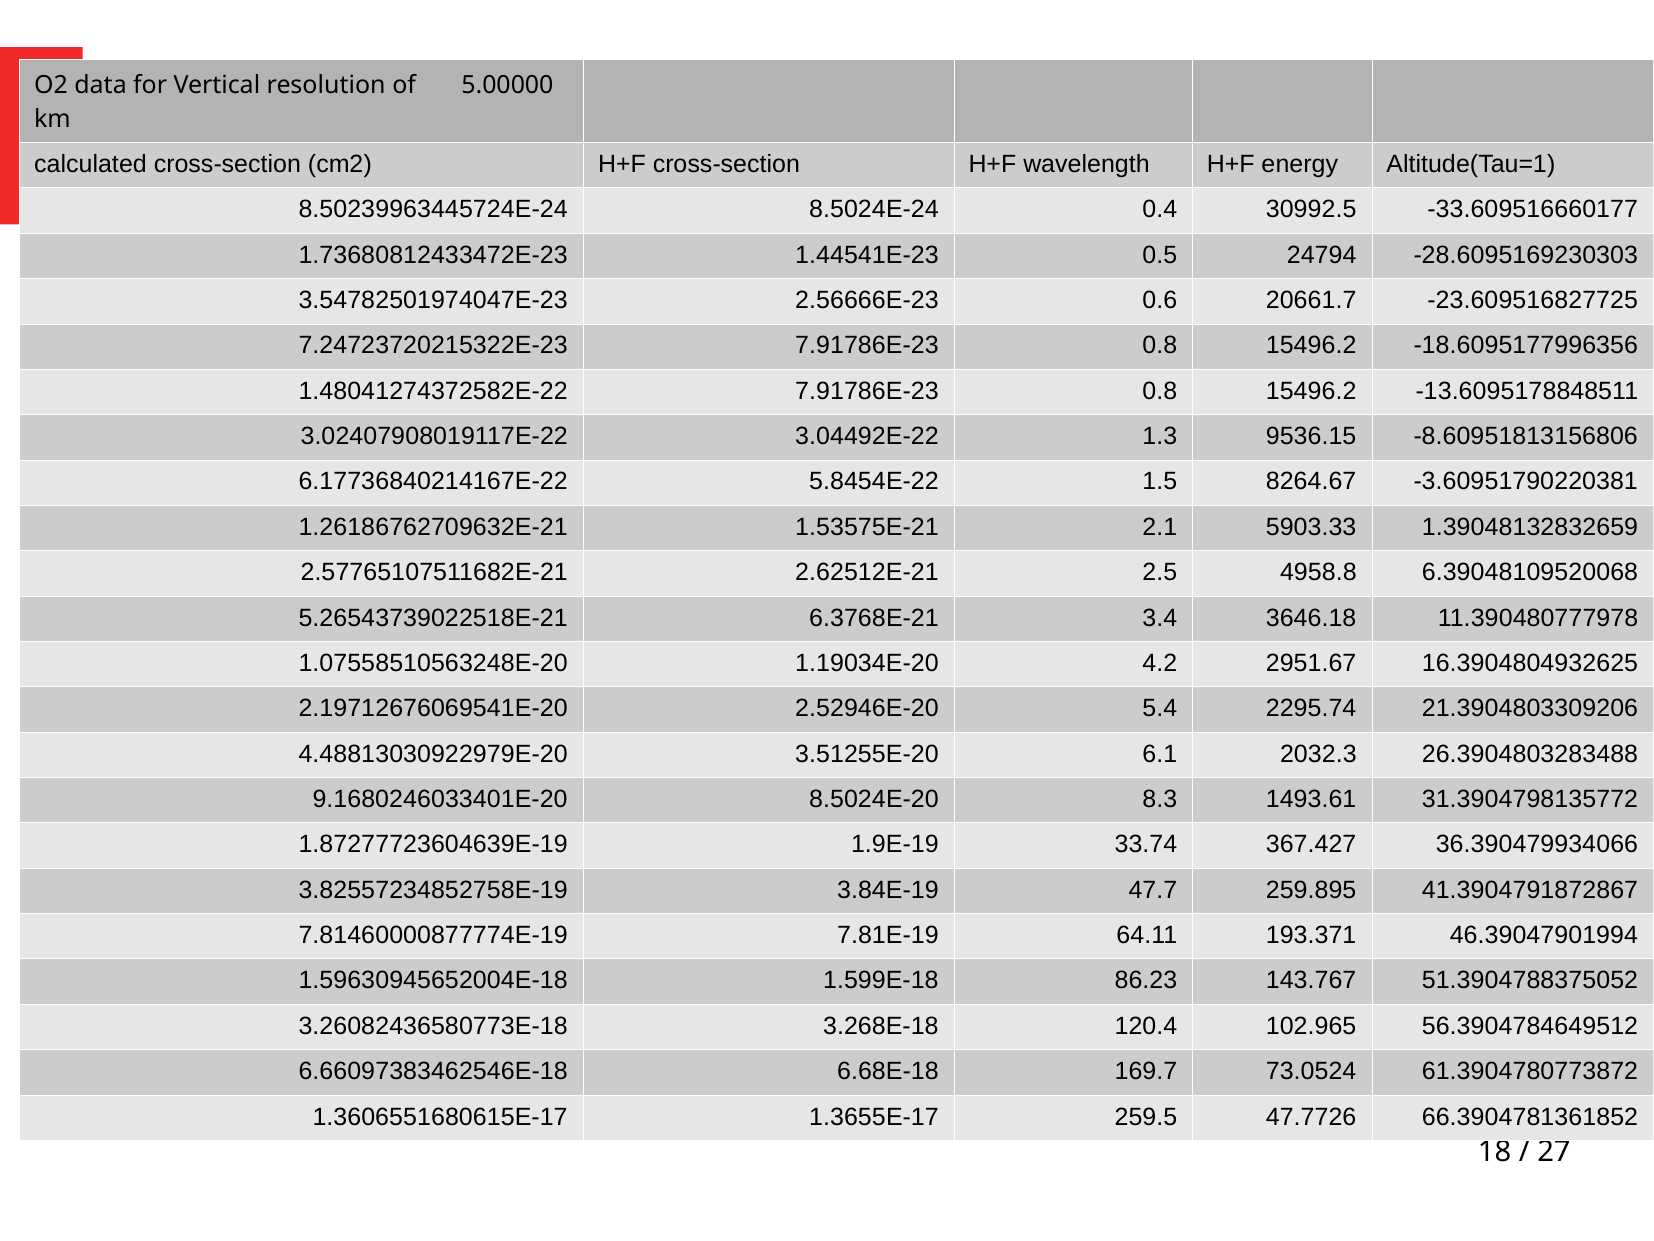

| O2 data for Vertical resolution of 5.00000 km | | | | |
| --- | --- | --- | --- | --- |
| calculated cross-section (cm2) | H+F cross-section | H+F wavelength | H+F energy | Altitude(Tau=1) |
| 8.50239963445724E-24 | 8.5024E-24 | 0.4 | 30992.5 | -33.609516660177 |
| 1.73680812433472E-23 | 1.44541E-23 | 0.5 | 24794 | -28.6095169230303 |
| 3.54782501974047E-23 | 2.56666E-23 | 0.6 | 20661.7 | -23.609516827725 |
| 7.24723720215322E-23 | 7.91786E-23 | 0.8 | 15496.2 | -18.6095177996356 |
| 1.48041274372582E-22 | 7.91786E-23 | 0.8 | 15496.2 | -13.6095178848511 |
| 3.02407908019117E-22 | 3.04492E-22 | 1.3 | 9536.15 | -8.60951813156806 |
| 6.17736840214167E-22 | 5.8454E-22 | 1.5 | 8264.67 | -3.60951790220381 |
| 1.26186762709632E-21 | 1.53575E-21 | 2.1 | 5903.33 | 1.39048132832659 |
| 2.57765107511682E-21 | 2.62512E-21 | 2.5 | 4958.8 | 6.39048109520068 |
| 5.26543739022518E-21 | 6.3768E-21 | 3.4 | 3646.18 | 11.390480777978 |
| 1.07558510563248E-20 | 1.19034E-20 | 4.2 | 2951.67 | 16.3904804932625 |
| 2.19712676069541E-20 | 2.52946E-20 | 5.4 | 2295.74 | 21.3904803309206 |
| 4.48813030922979E-20 | 3.51255E-20 | 6.1 | 2032.3 | 26.3904803283488 |
| 9.1680246033401E-20 | 8.5024E-20 | 8.3 | 1493.61 | 31.3904798135772 |
| 1.87277723604639E-19 | 1.9E-19 | 33.74 | 367.427 | 36.390479934066 |
| 3.82557234852758E-19 | 3.84E-19 | 47.7 | 259.895 | 41.3904791872867 |
| 7.81460000877774E-19 | 7.81E-19 | 64.11 | 193.371 | 46.39047901994 |
| 1.59630945652004E-18 | 1.599E-18 | 86.23 | 143.767 | 51.3904788375052 |
| 3.26082436580773E-18 | 3.268E-18 | 120.4 | 102.965 | 56.3904784649512 |
| 6.66097383462546E-18 | 6.68E-18 | 169.7 | 73.0524 | 61.3904780773872 |
| 1.3606551680615E-17 | 1.3655E-17 | 259.5 | 47.7726 | 66.3904781361852 |
18